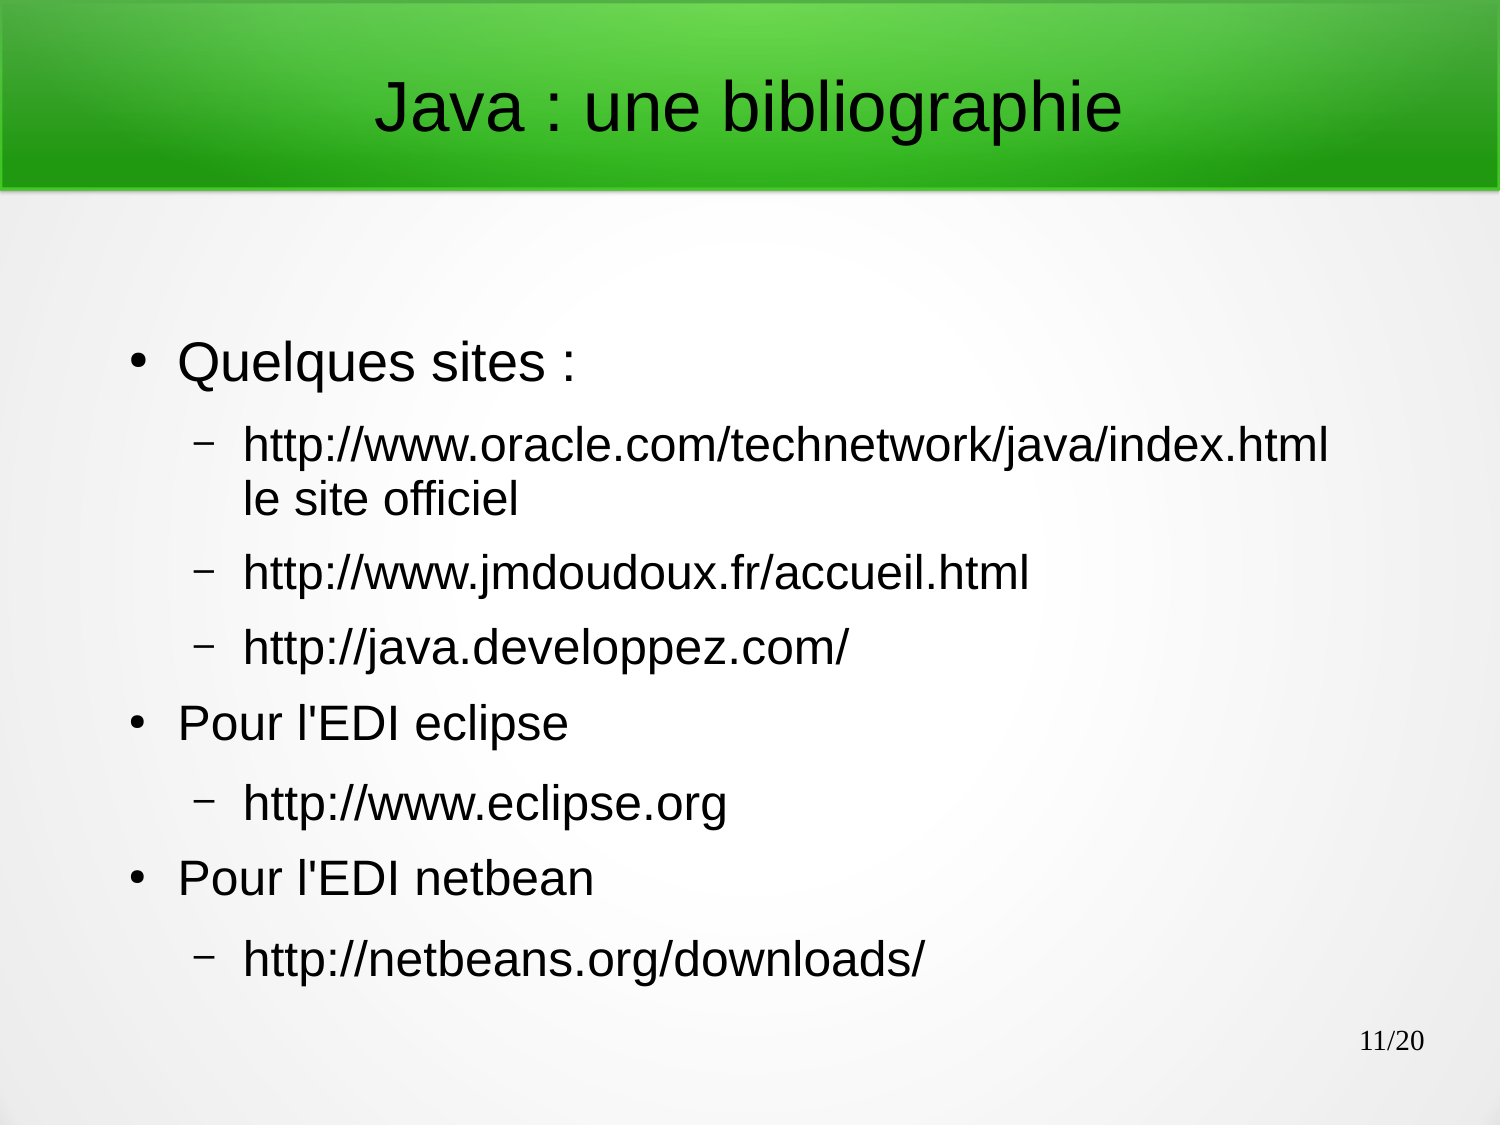

# Java : une bibliographie
Quelques sites :
http://www.oracle.com/technetwork/java/index.html le site officiel
http://www.jmdoudoux.fr/accueil.html
http://java.developpez.com/
Pour l'EDI eclipse
http://www.eclipse.org
Pour l'EDI netbean
http://netbeans.org/downloads/
11